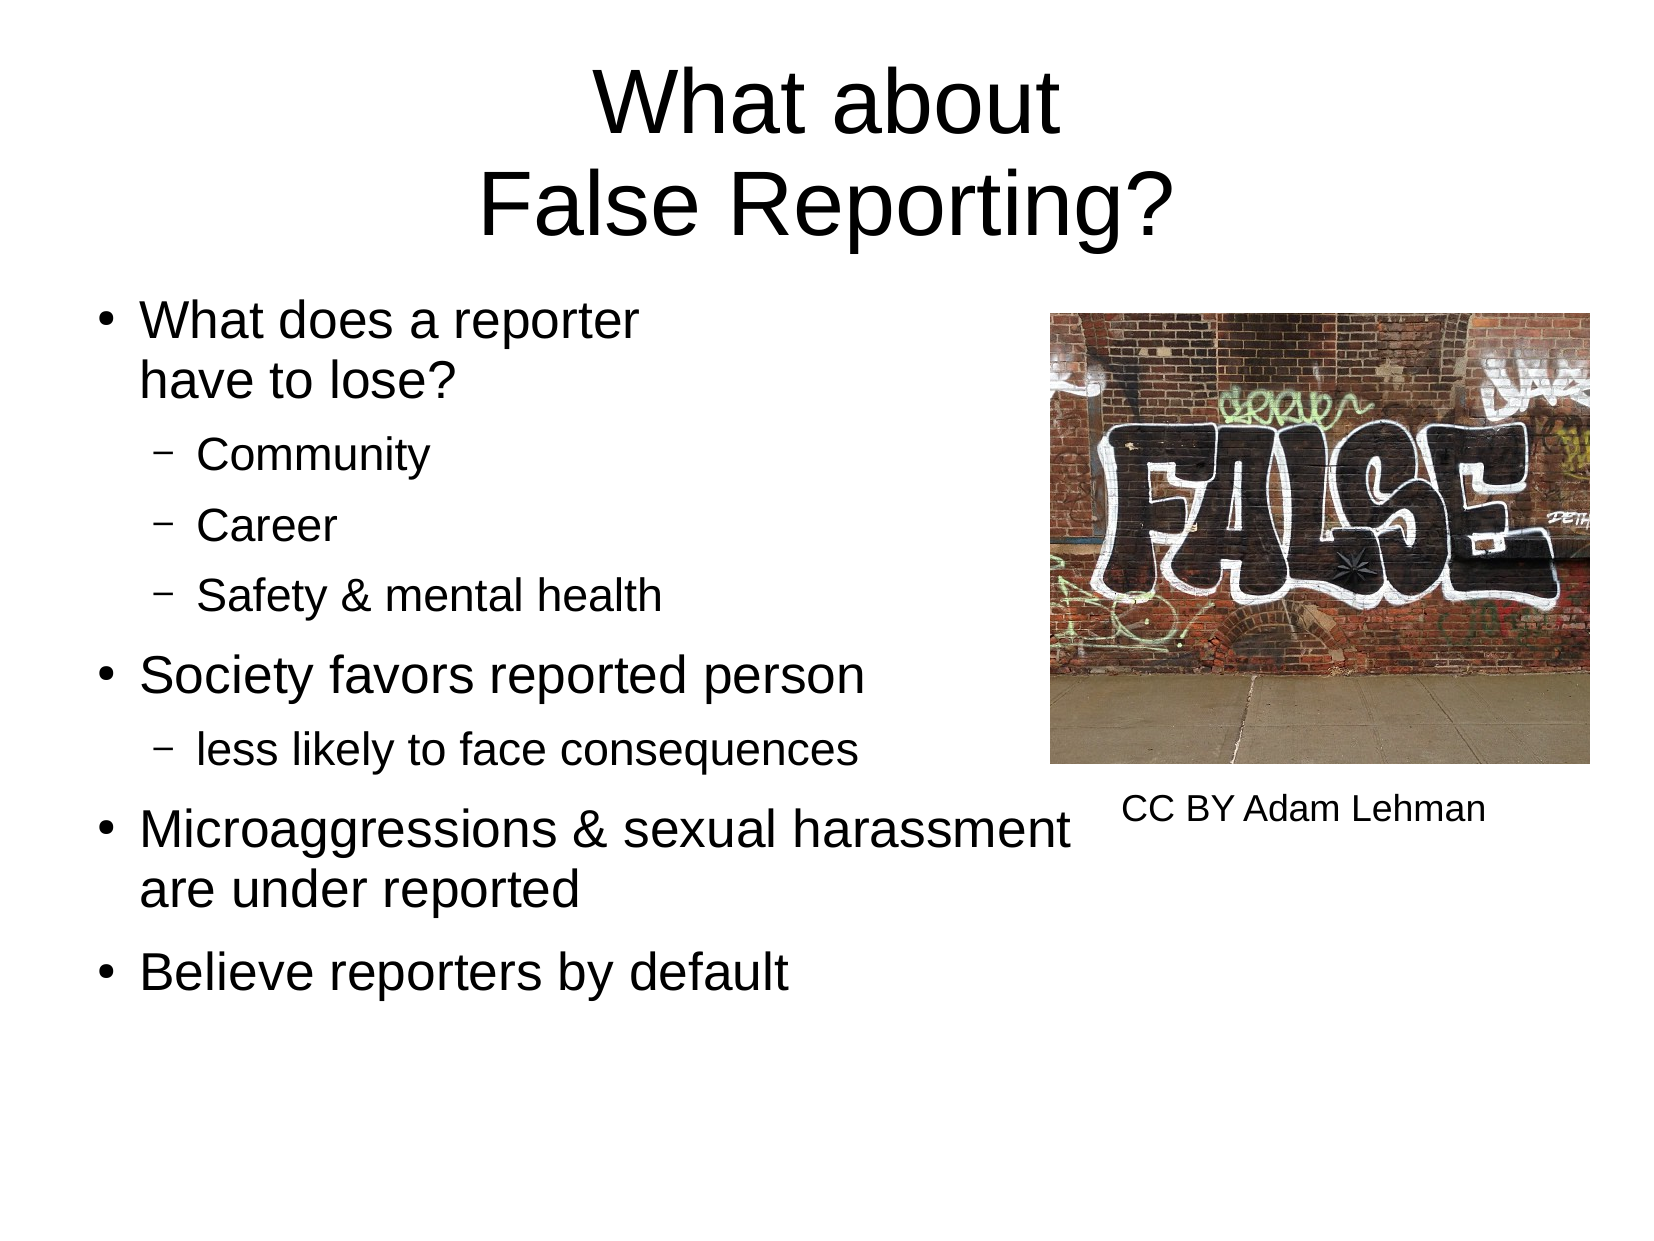

# What about False Reporting?
What does a reporter
have to lose?
Community
Career
Safety & mental health
Society favors reported person
less likely to face consequences
Microaggressions & sexual harassment
are under reported
Believe reporters by default
CC BY Adam Lehman